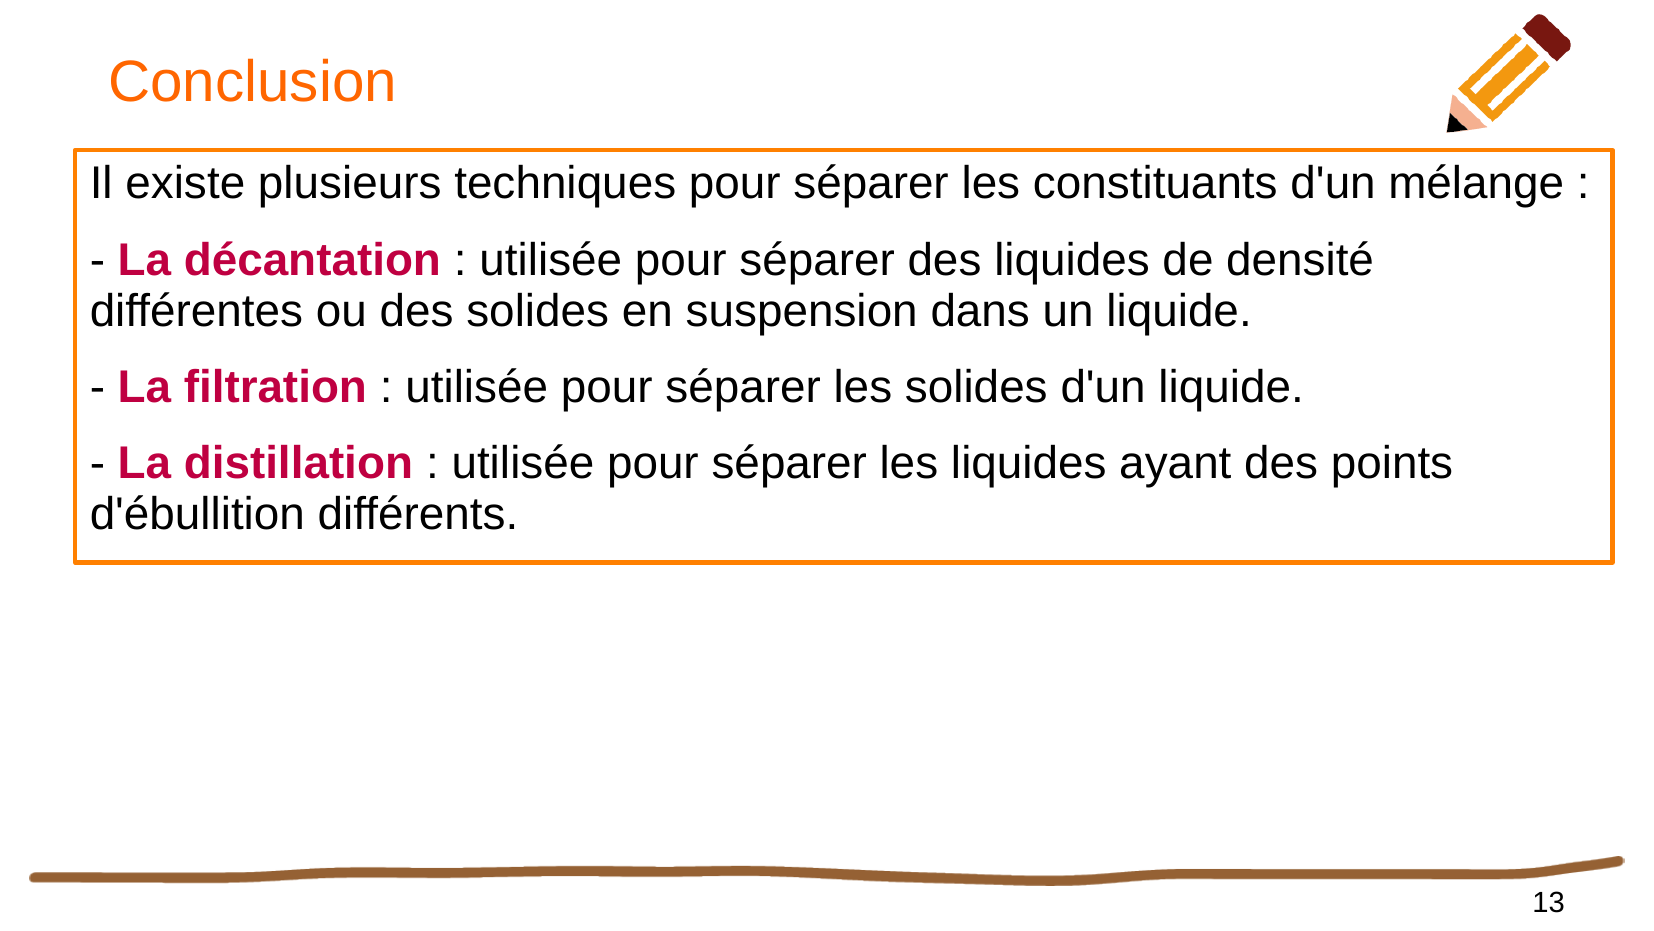

# Conclusion
Il existe plusieurs techniques pour séparer les constituants d'un mélange :
- La décantation : utilisée pour séparer des liquides de densité différentes ou des solides en suspension dans un liquide.
- La filtration : utilisée pour séparer les solides d'un liquide.
- La distillation : utilisée pour séparer les liquides ayant des points d'ébullition différents.
13